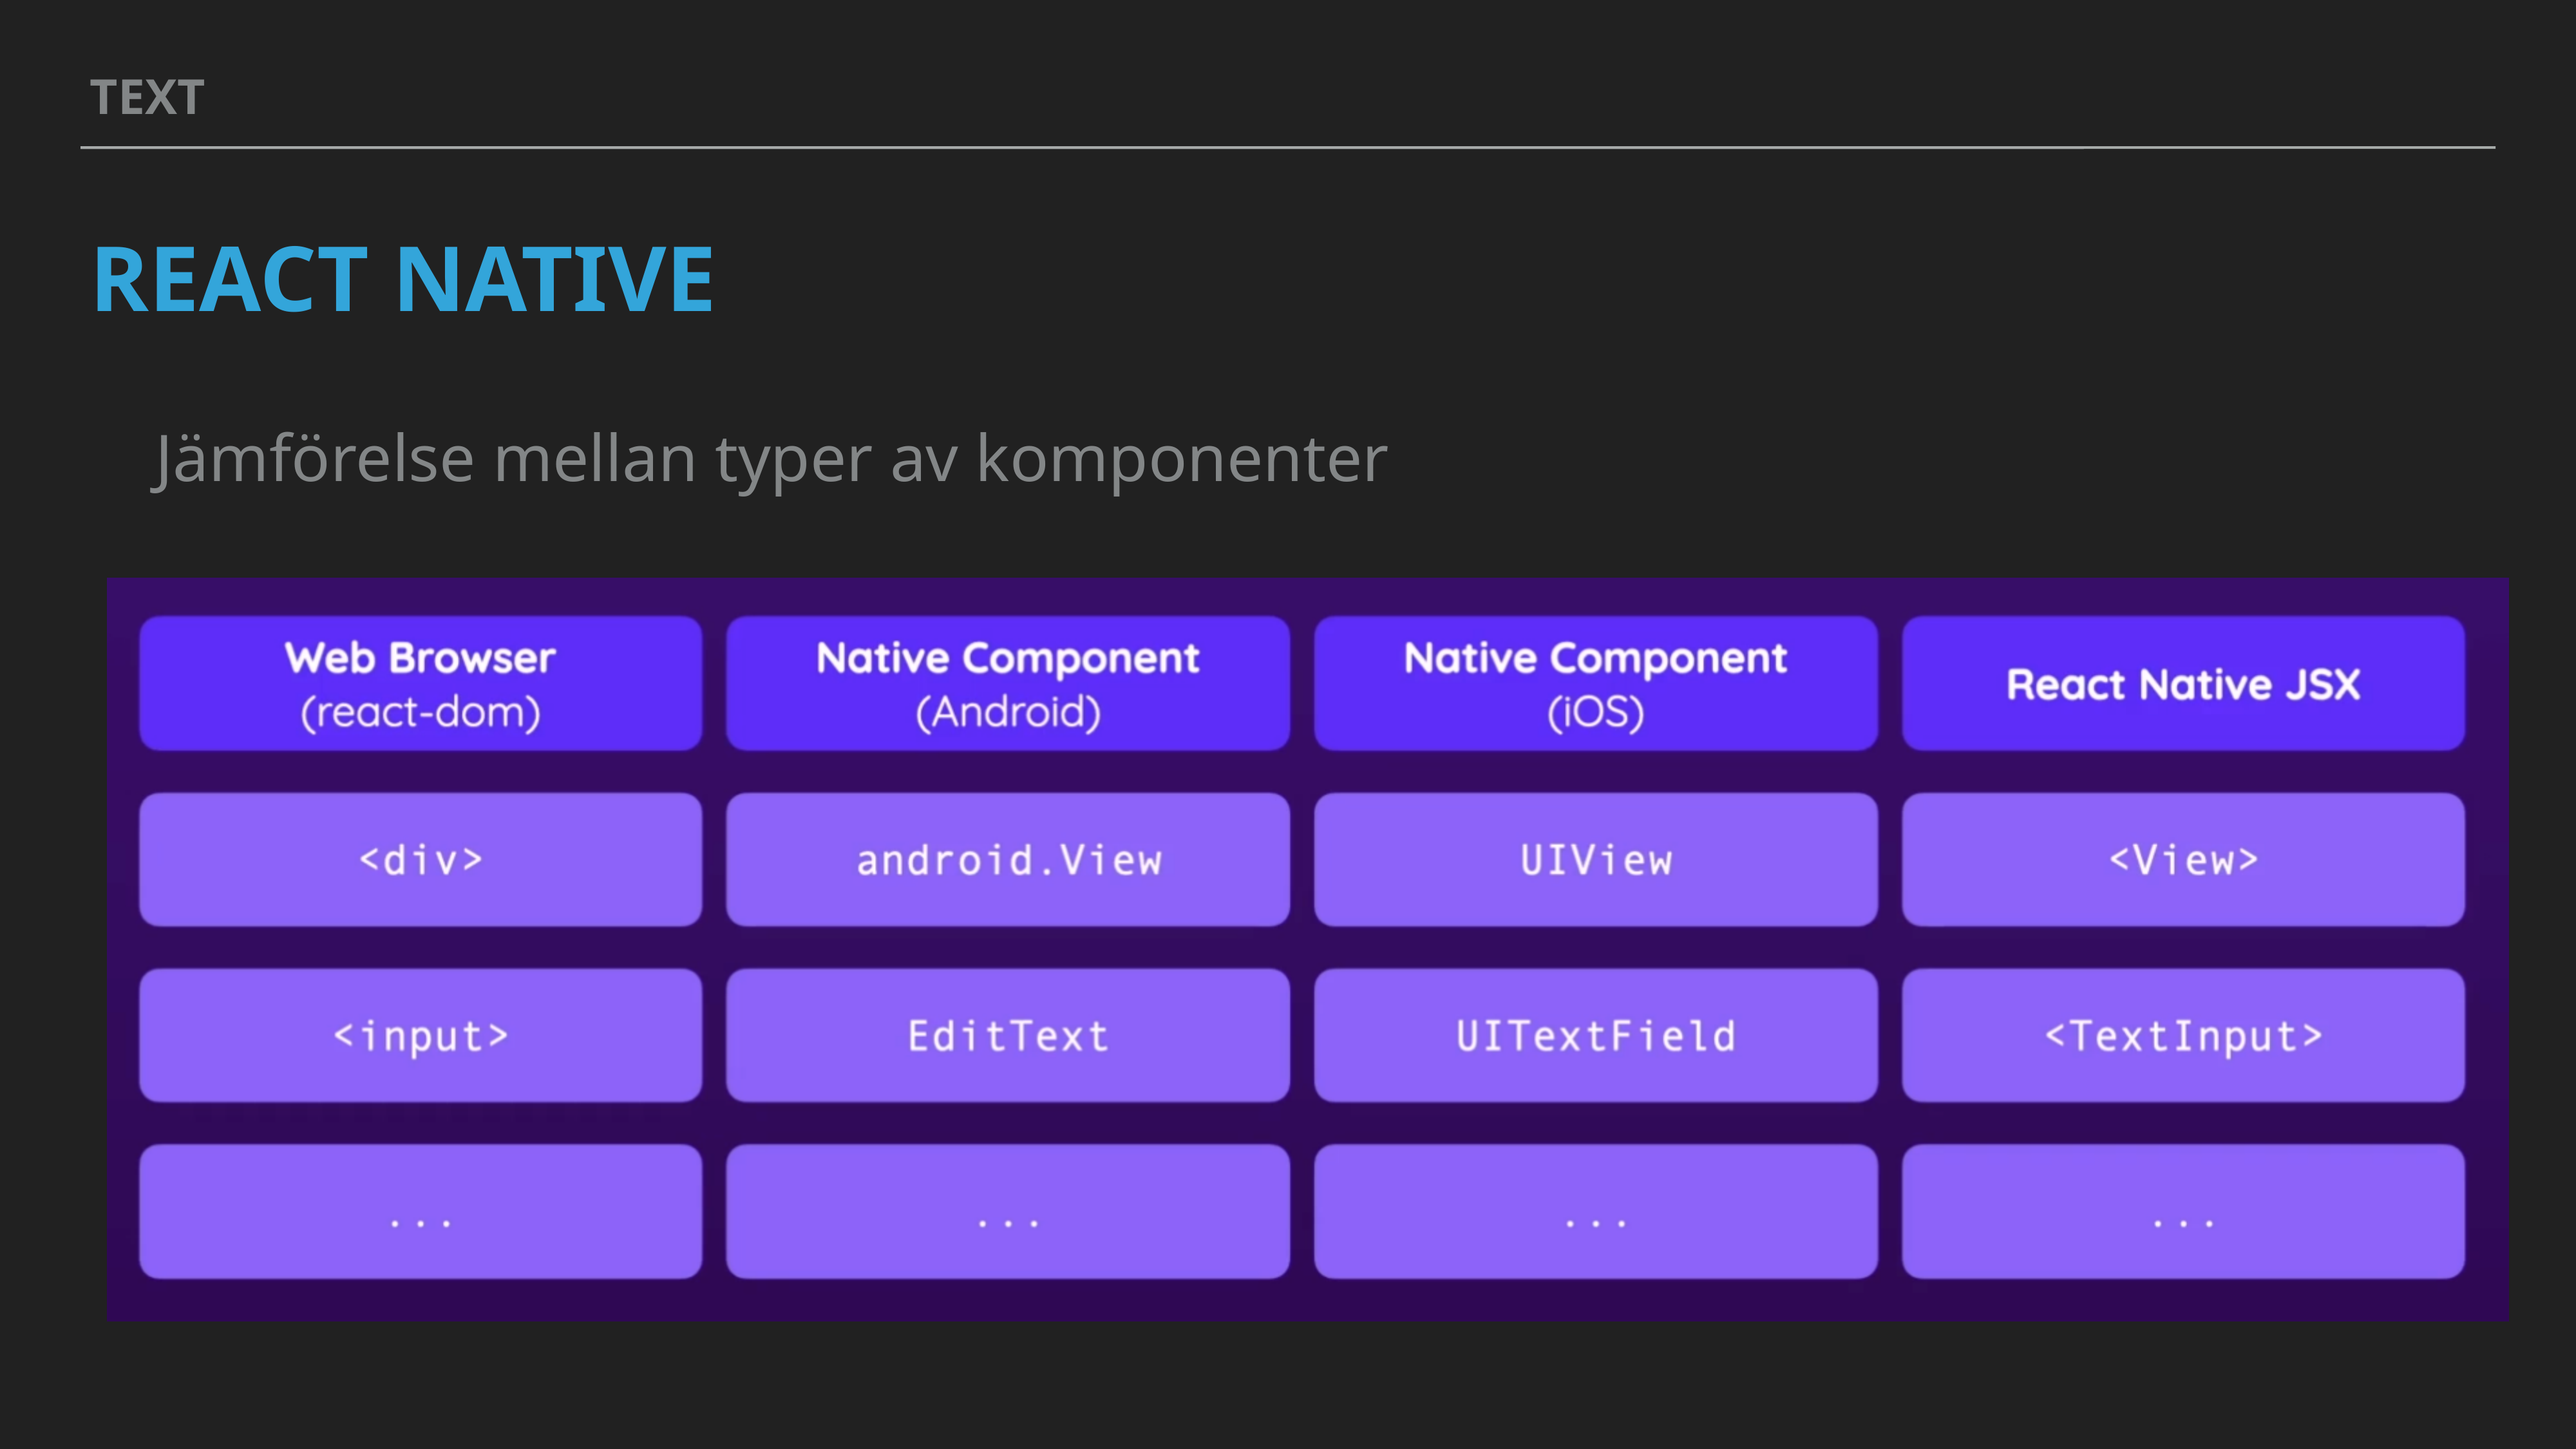

React Native
Jämförelse mellan typer av komponenter